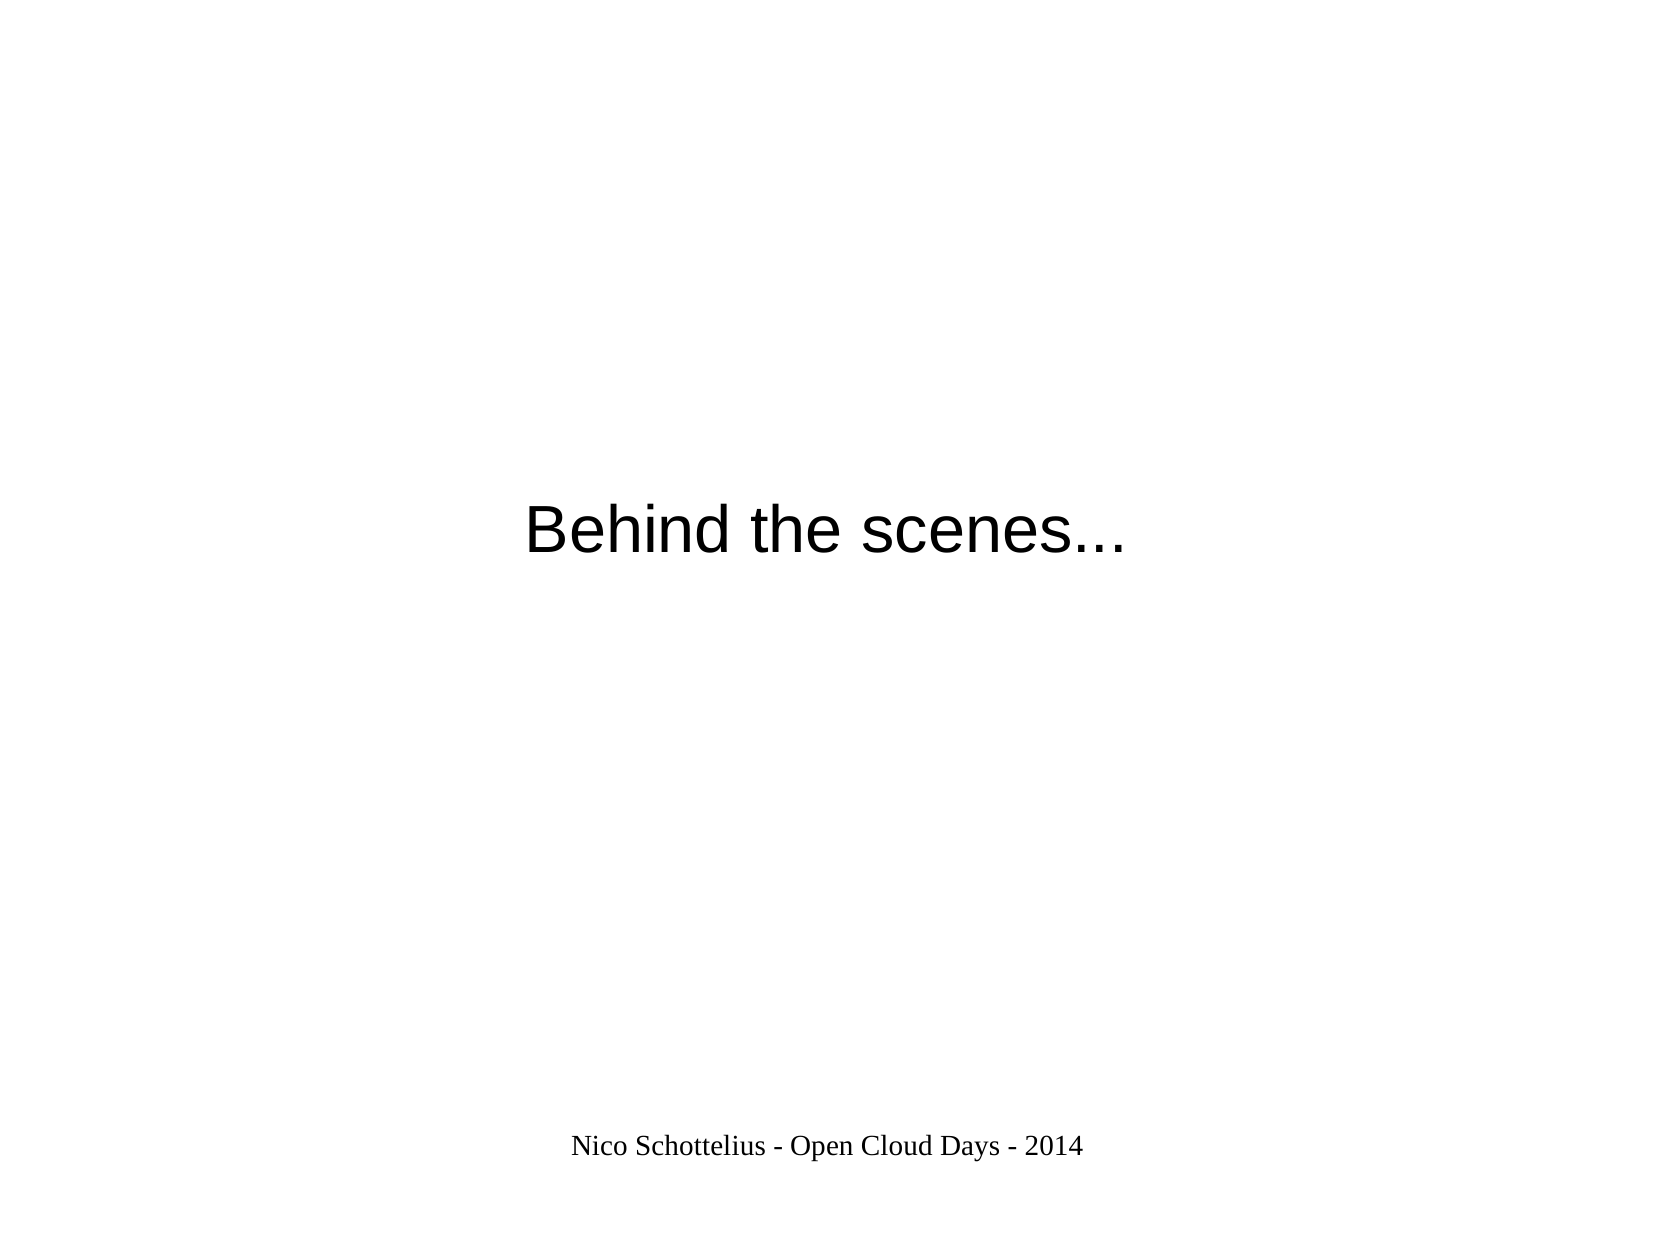

# Behind the scenes...
Nico Schottelius - Open Cloud Days - 2014